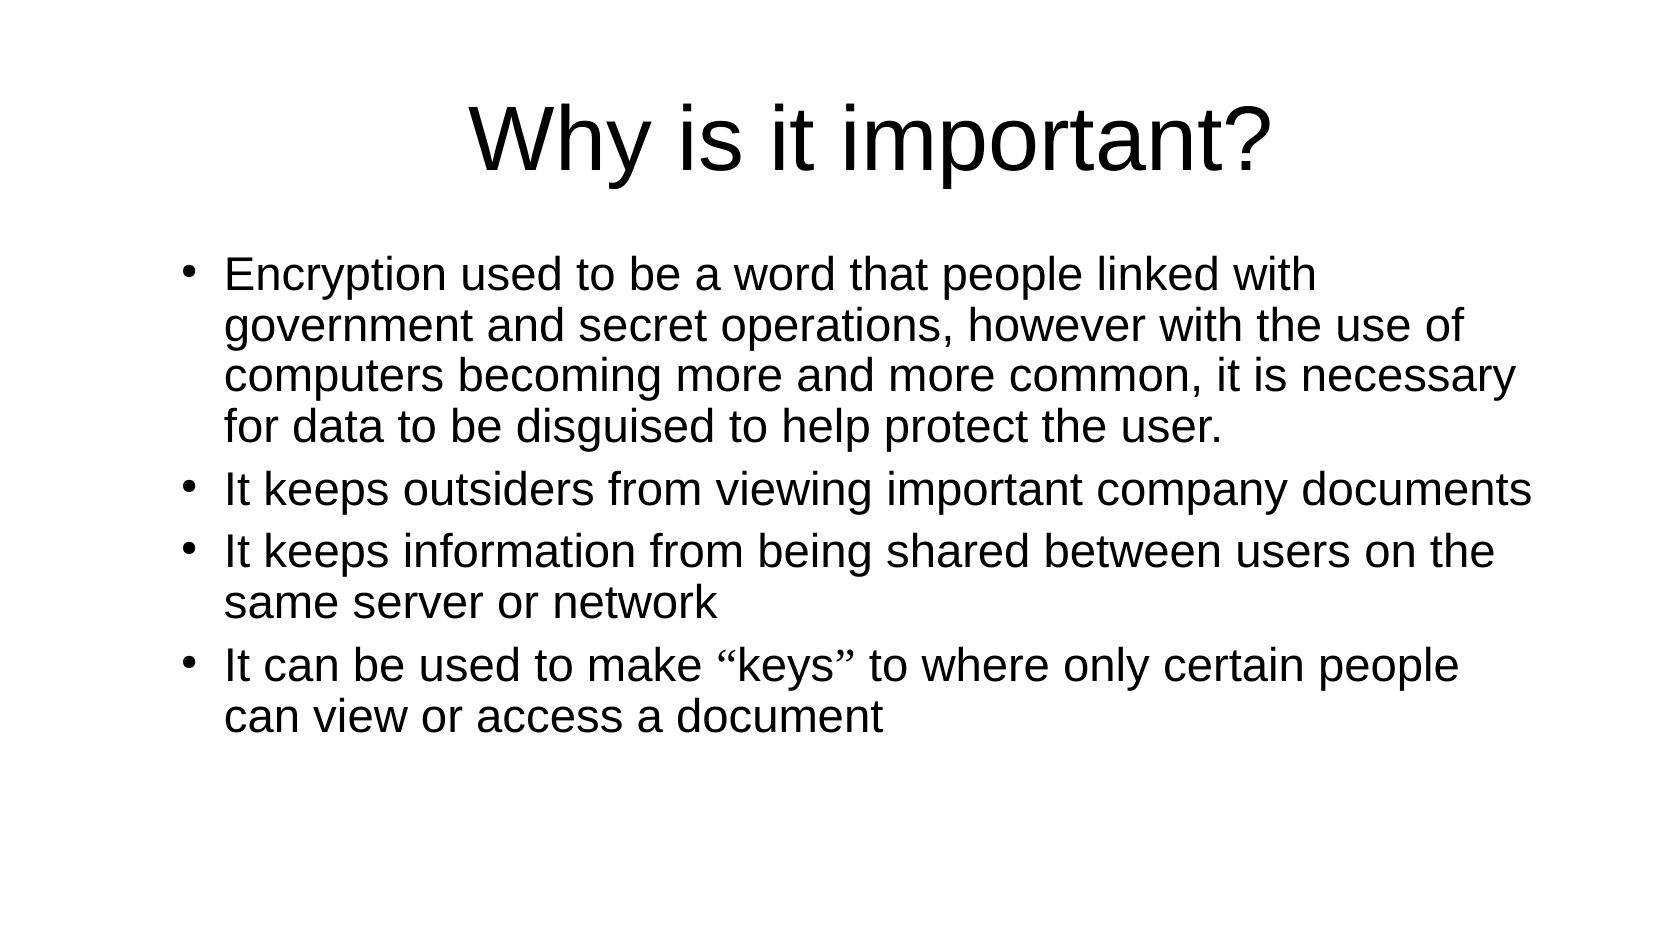

# Why is it important?
Encryption used to be a word that people linked with government and secret operations, however with the use of computers becoming more and more common, it is necessary for data to be disguised to help protect the user.
It keeps outsiders from viewing important company documents
It keeps information from being shared between users on the same server or network
It can be used to make “keys” to where only certain people can view or access a document